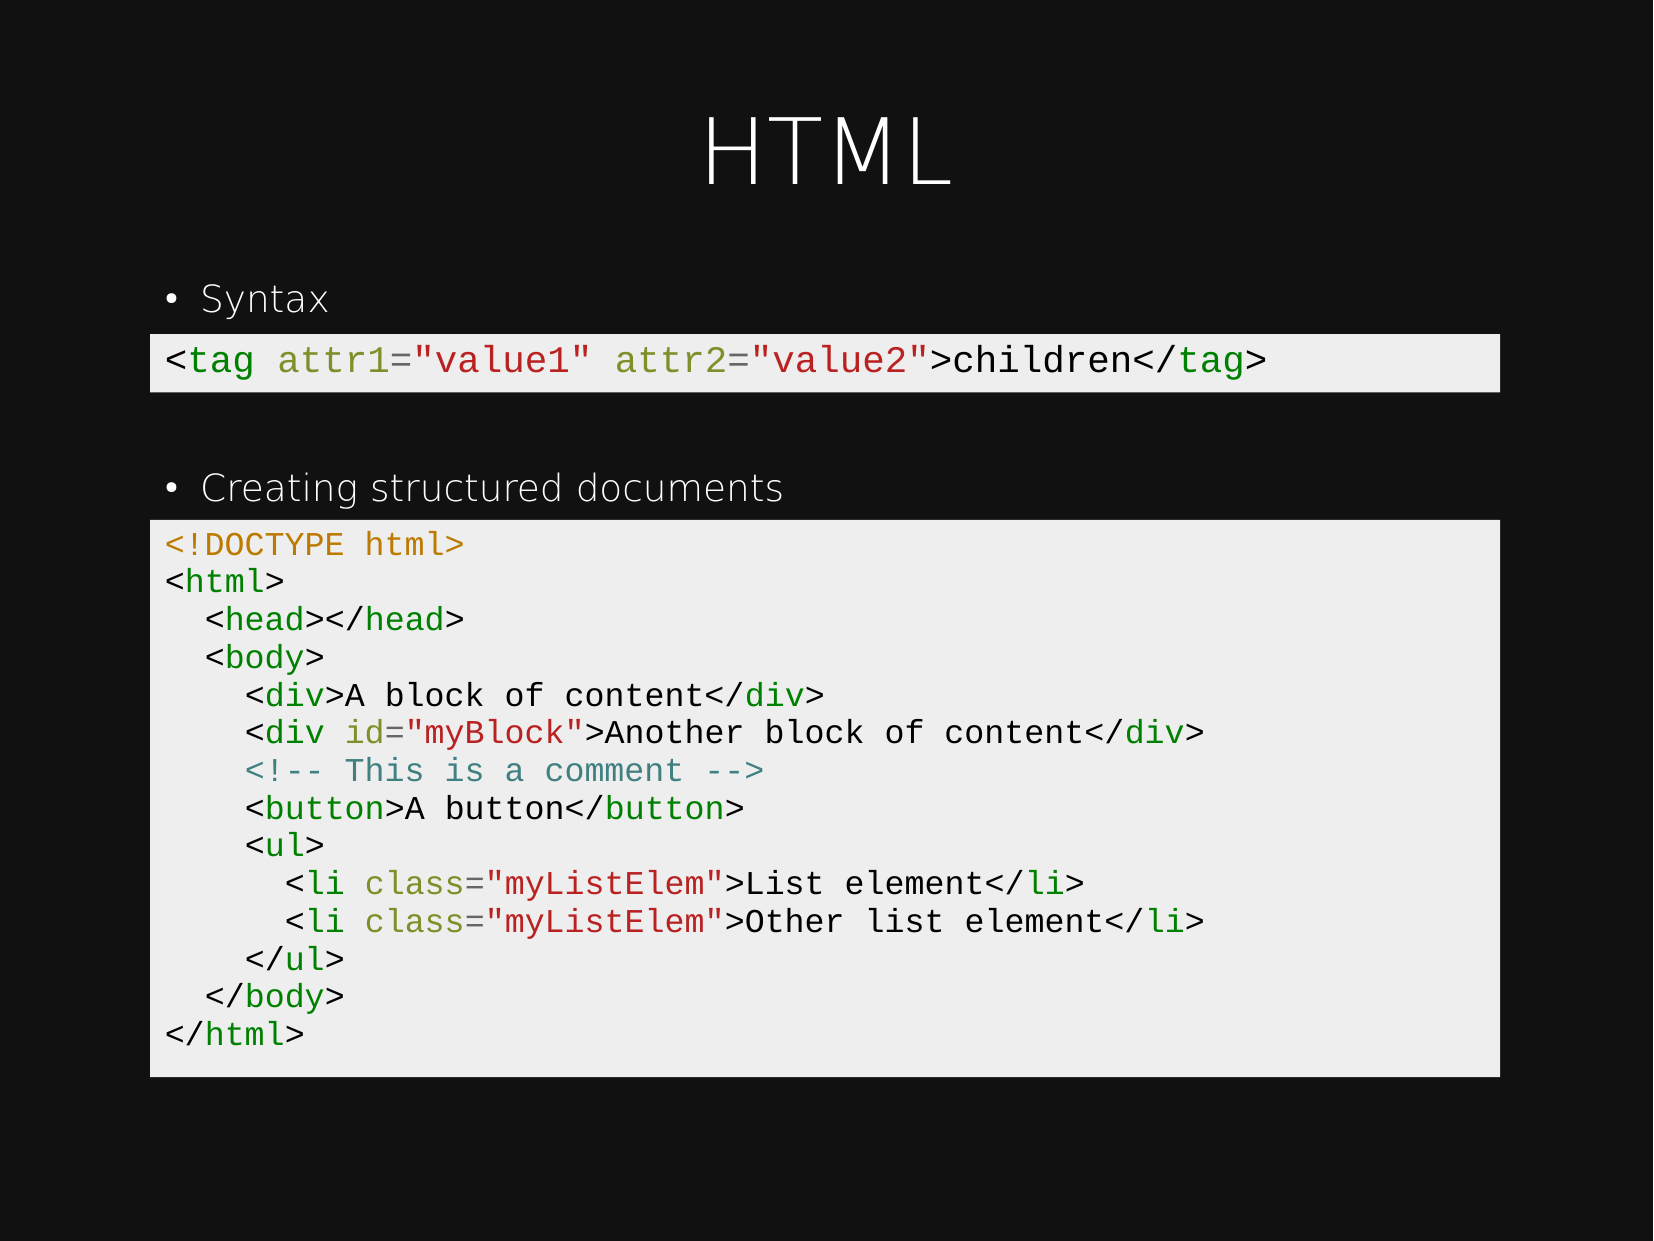

# HTML
Syntax
<tag attr1="value1" attr2="value2">children</tag>
Creating structured documents
<!DOCTYPE html>
<html>
 <head></head>
 <body>
 <div>A block of content</div>
 <div id="myBlock">Another block of content</div>
 <!-- This is a comment -->
 <button>A button</button>
 <ul>
 <li class="myListElem">List element</li>
 <li class="myListElem">Other list element</li>
 </ul>
 </body>
</html>